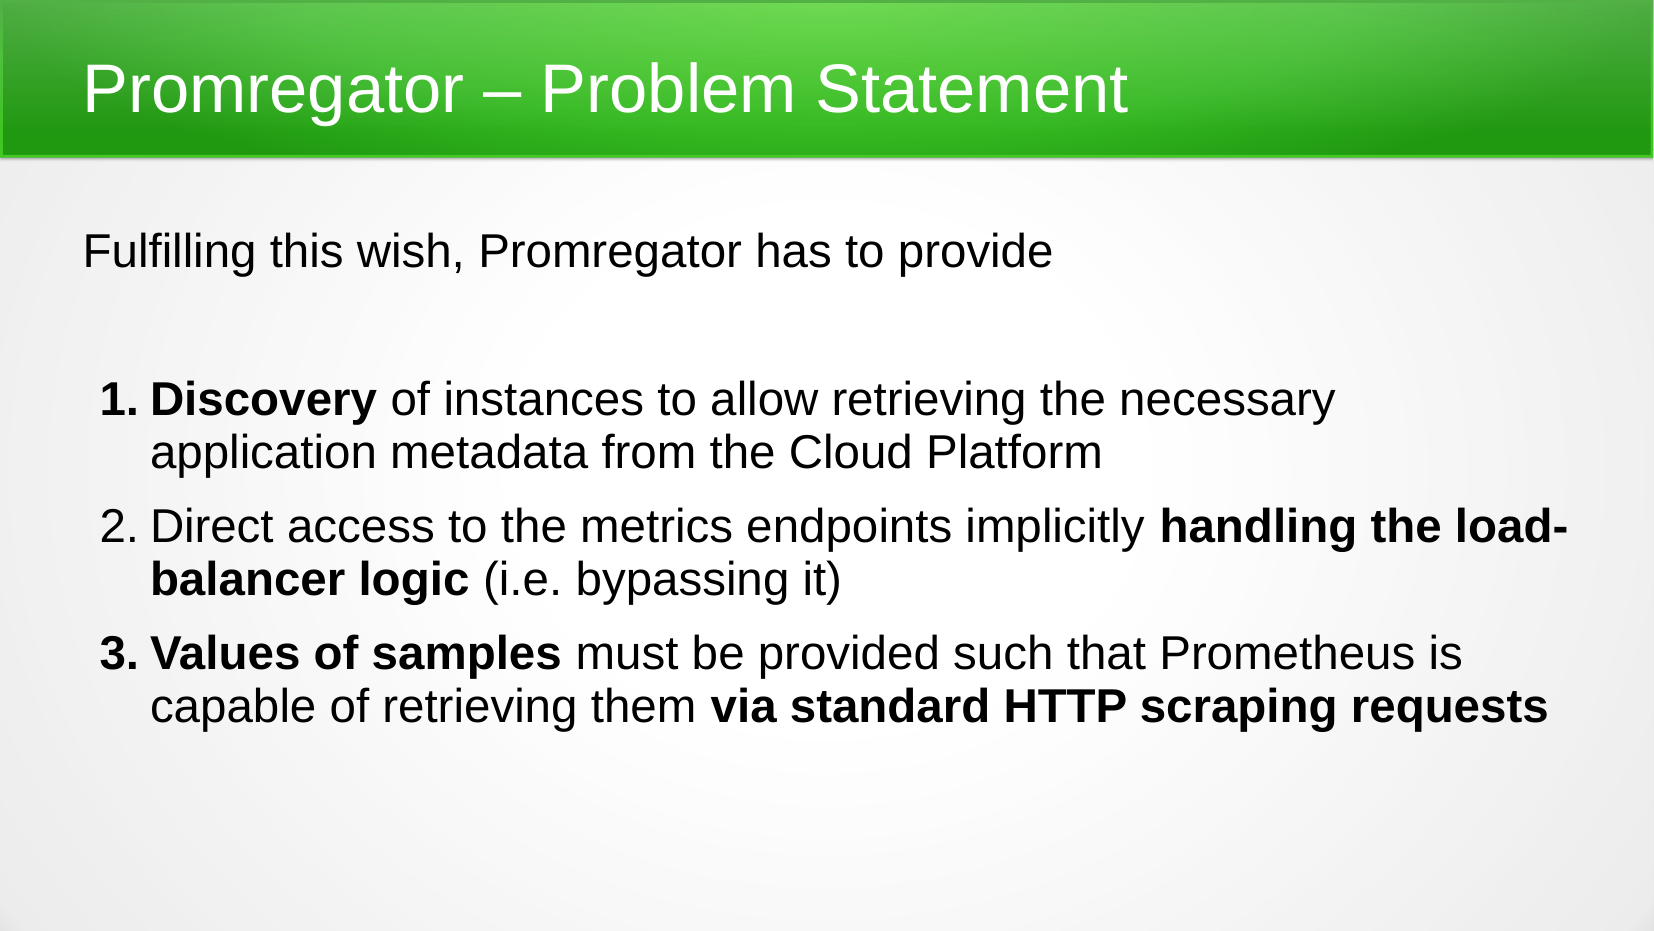

# Promregator – Problem Statement
Fulfilling this wish, Promregator has to provide
Discovery of instances to allow retrieving the necessary application metadata from the Cloud Platform
Direct access to the metrics endpoints implicitly handling the load-balancer logic (i.e. bypassing it)
Values of samples must be provided such that Prometheus is capable of retrieving them via standard HTTP scraping requests